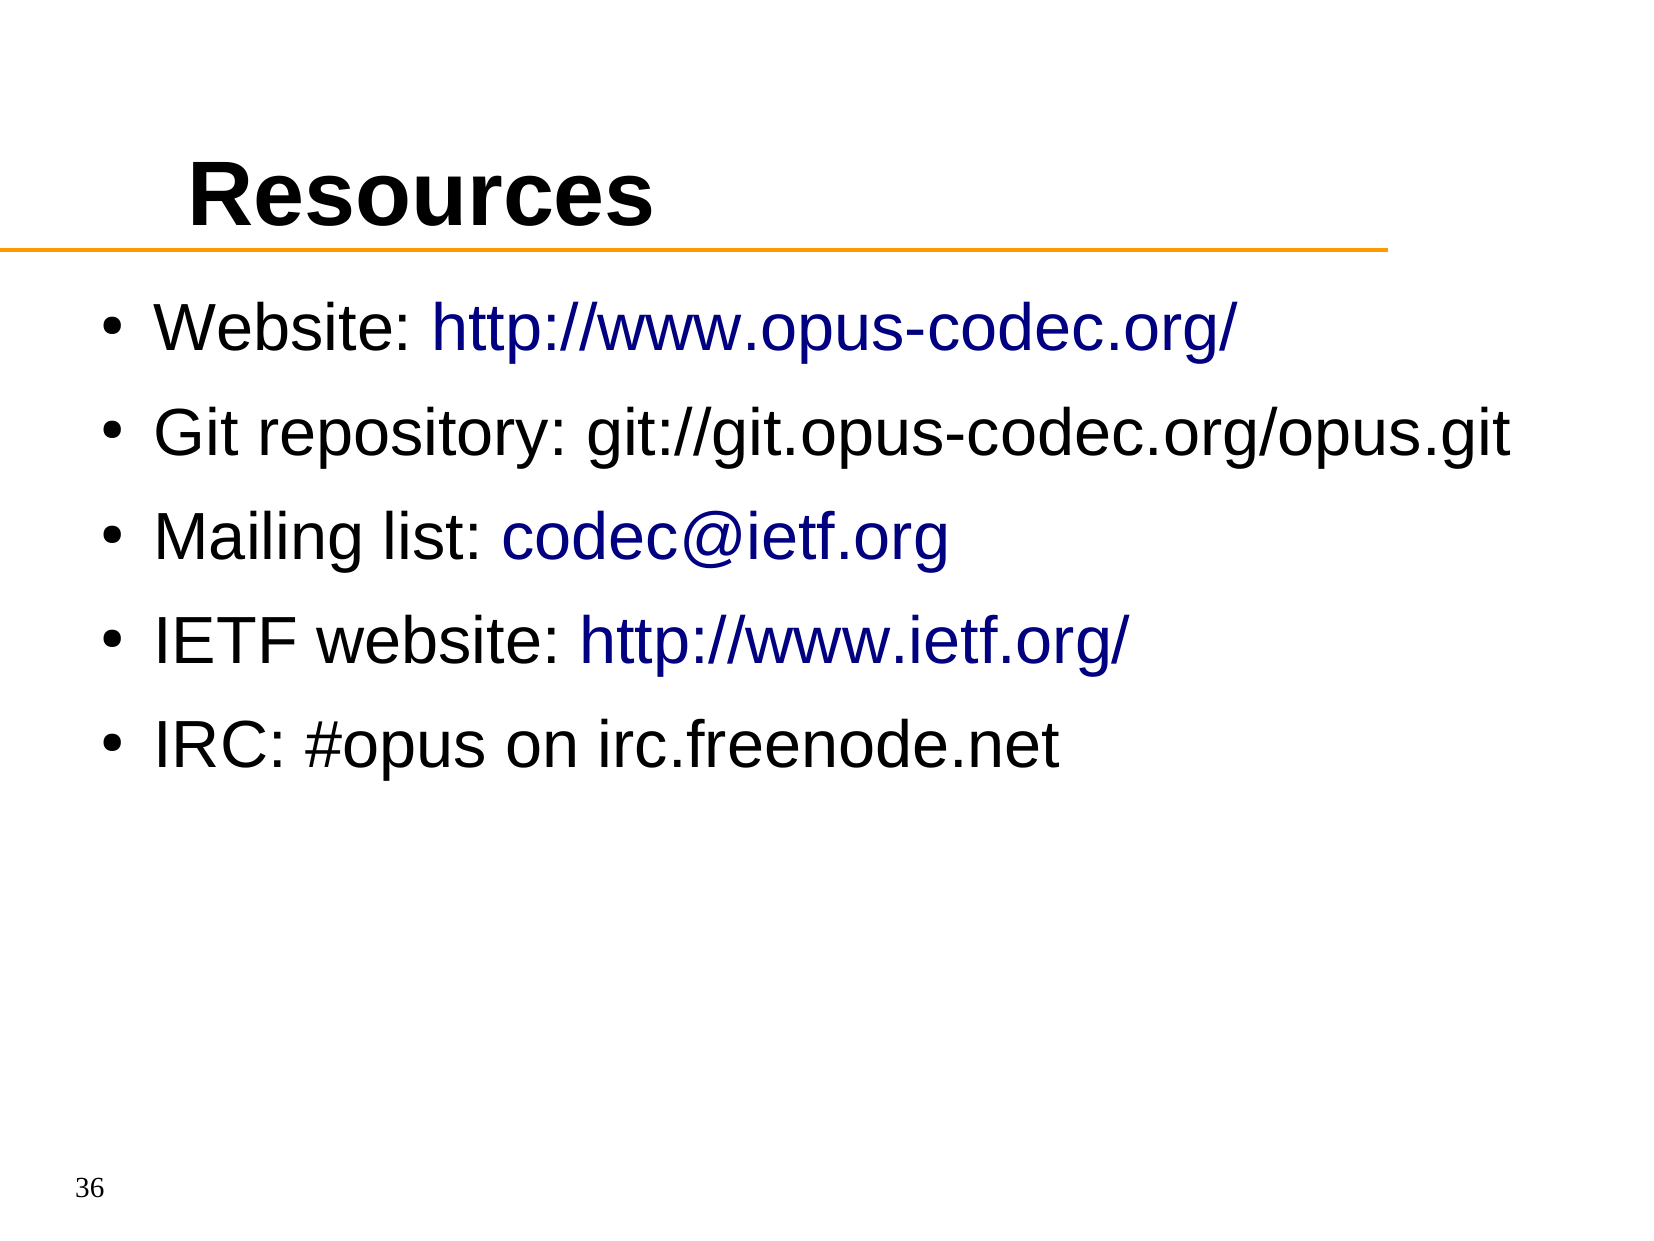

# Resources
Website: http://www.opus-codec.org/
Git repository: git://git.opus-codec.org/opus.git
Mailing list: codec@ietf.org
IETF website: http://www.ietf.org/
IRC: #opus on irc.freenode.net
36